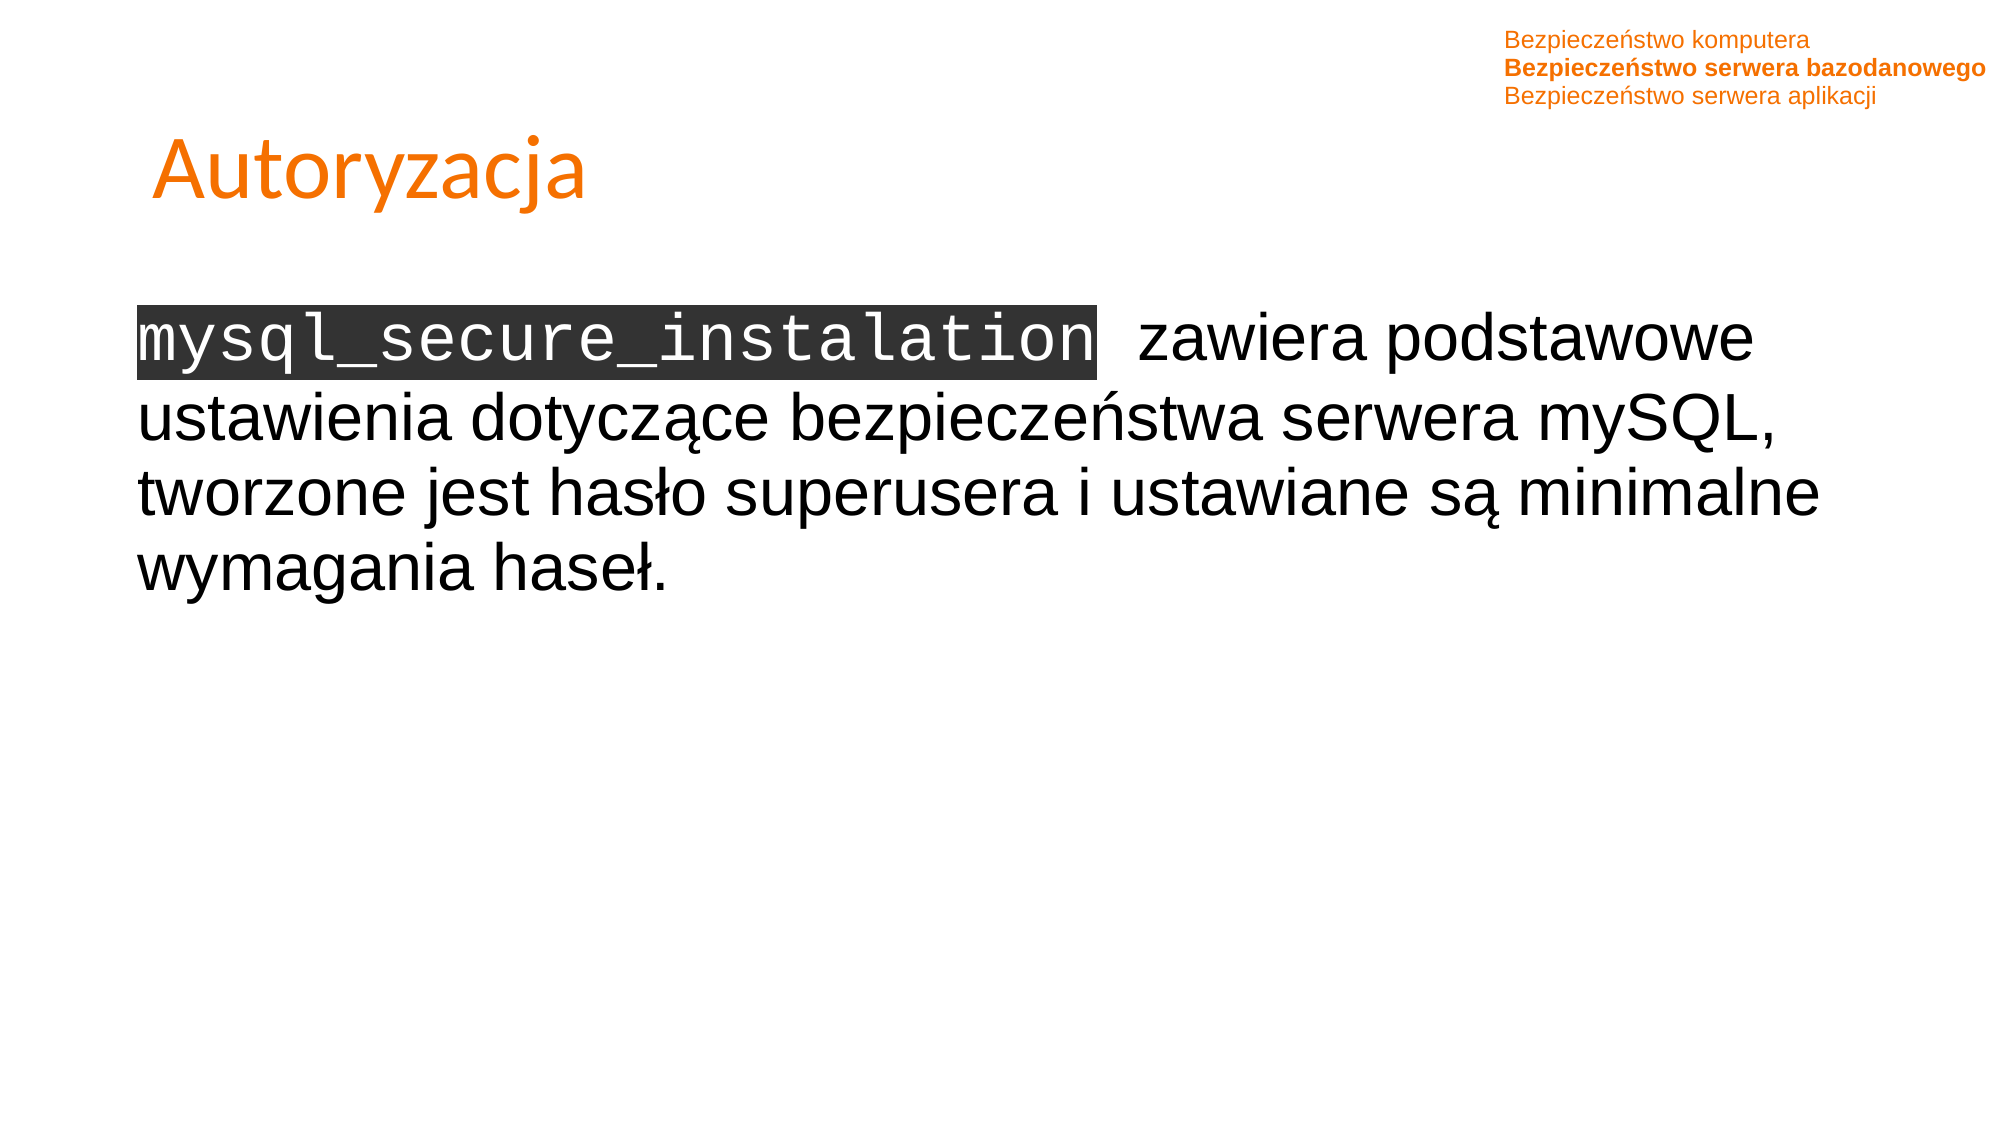

Bezpieczeństwo komputera
Bezpieczeństwo serwera bazodanowego
Bezpieczeństwo serwera aplikacji
# Autoryzacja
mysql_secure_instalation zawiera podstawowe ustawienia dotyczące bezpieczeństwa serwera mySQL, tworzone jest hasło superusera i ustawiane są minimalne wymagania haseł.